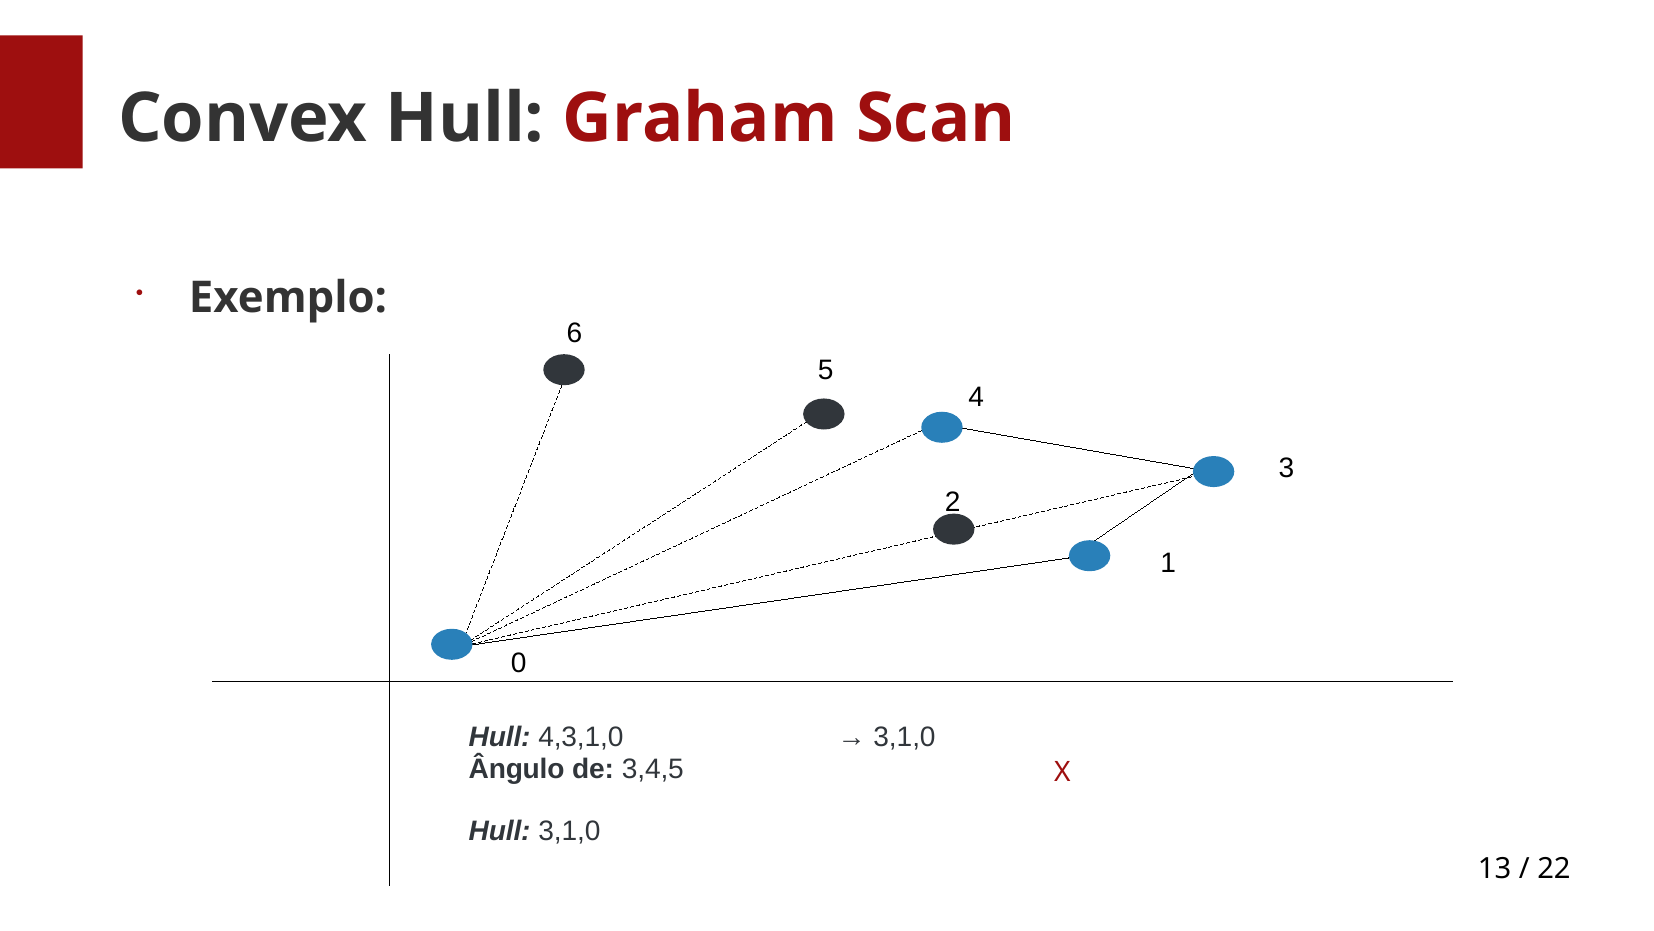

# Convex Hull: Graham Scan
Exemplo:
6
5
4
3
2
1
0
Hull: 4,3,1,0			→ 3,1,0
Ângulo de: 3,4,5
Hull: 3,1,0
X
13